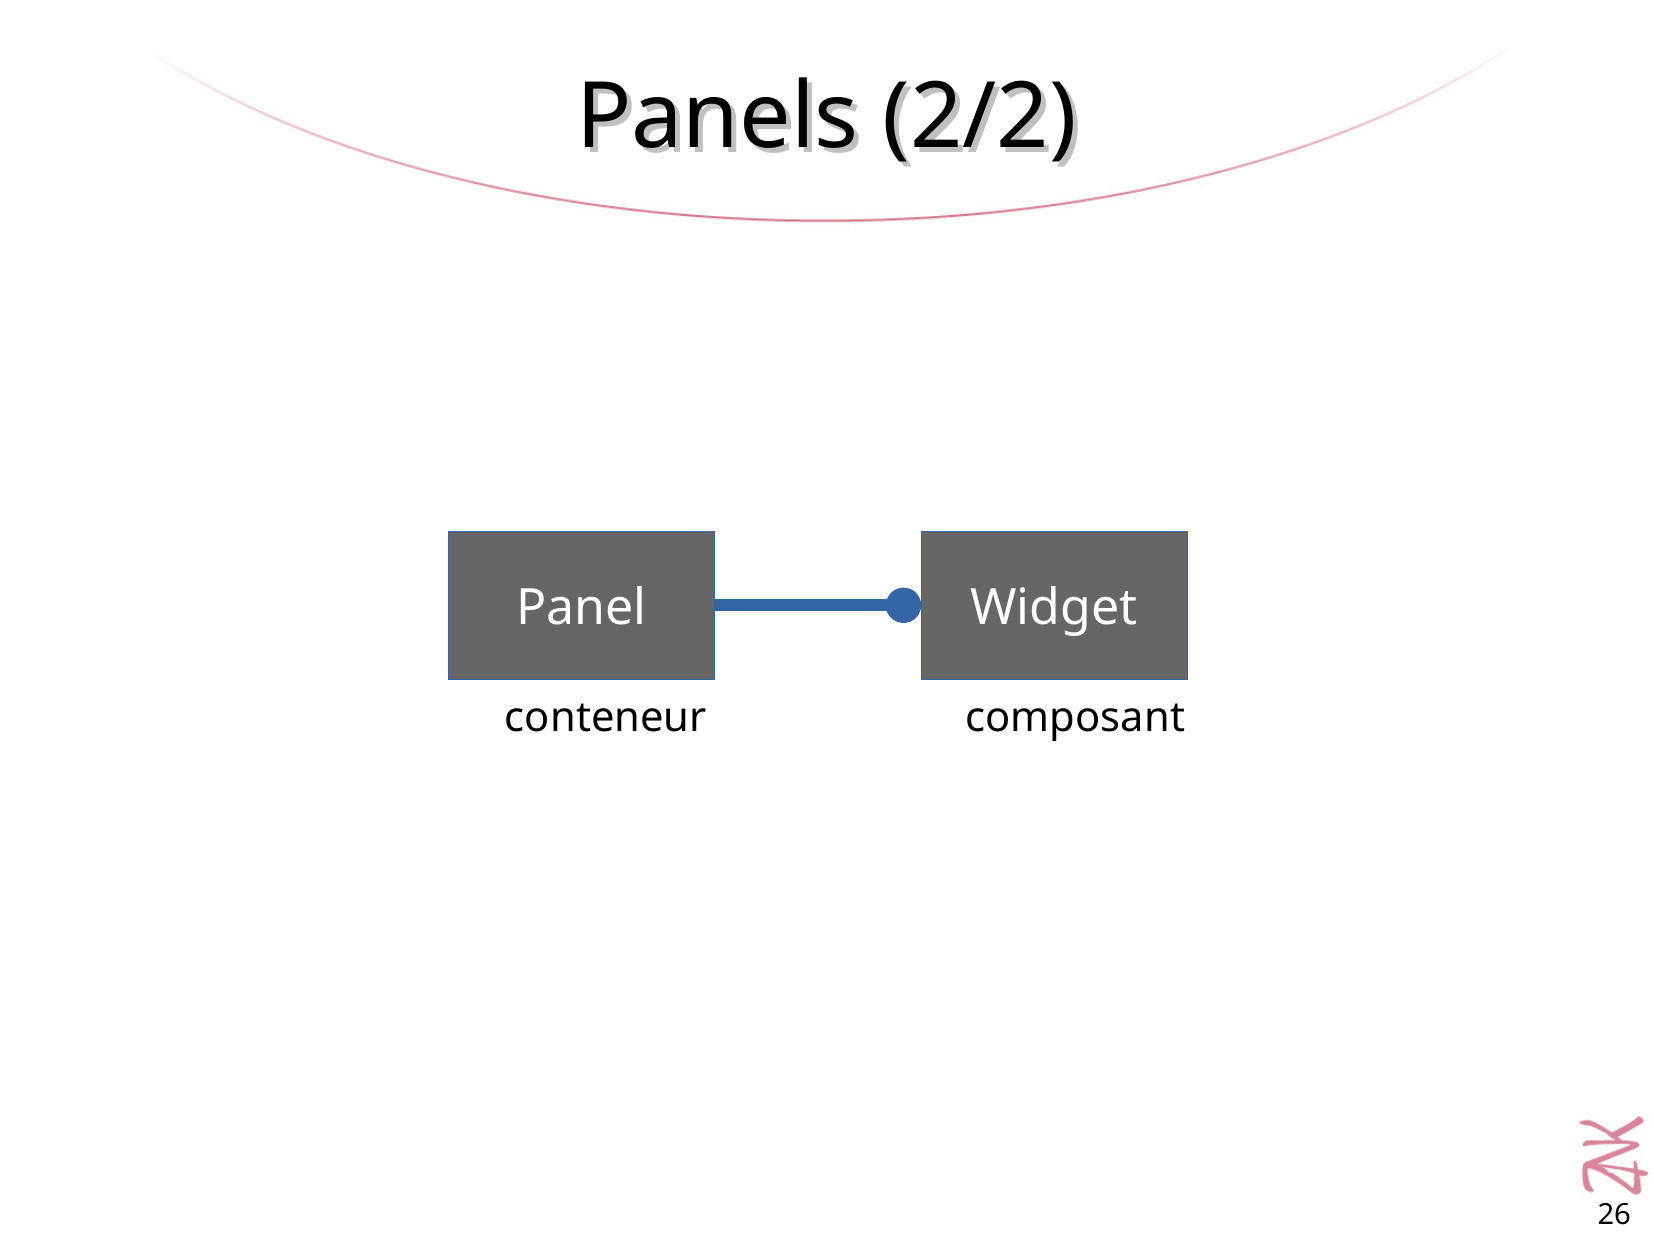

# Panels (2/2)
Panel
Widget
conteneur
composant
26